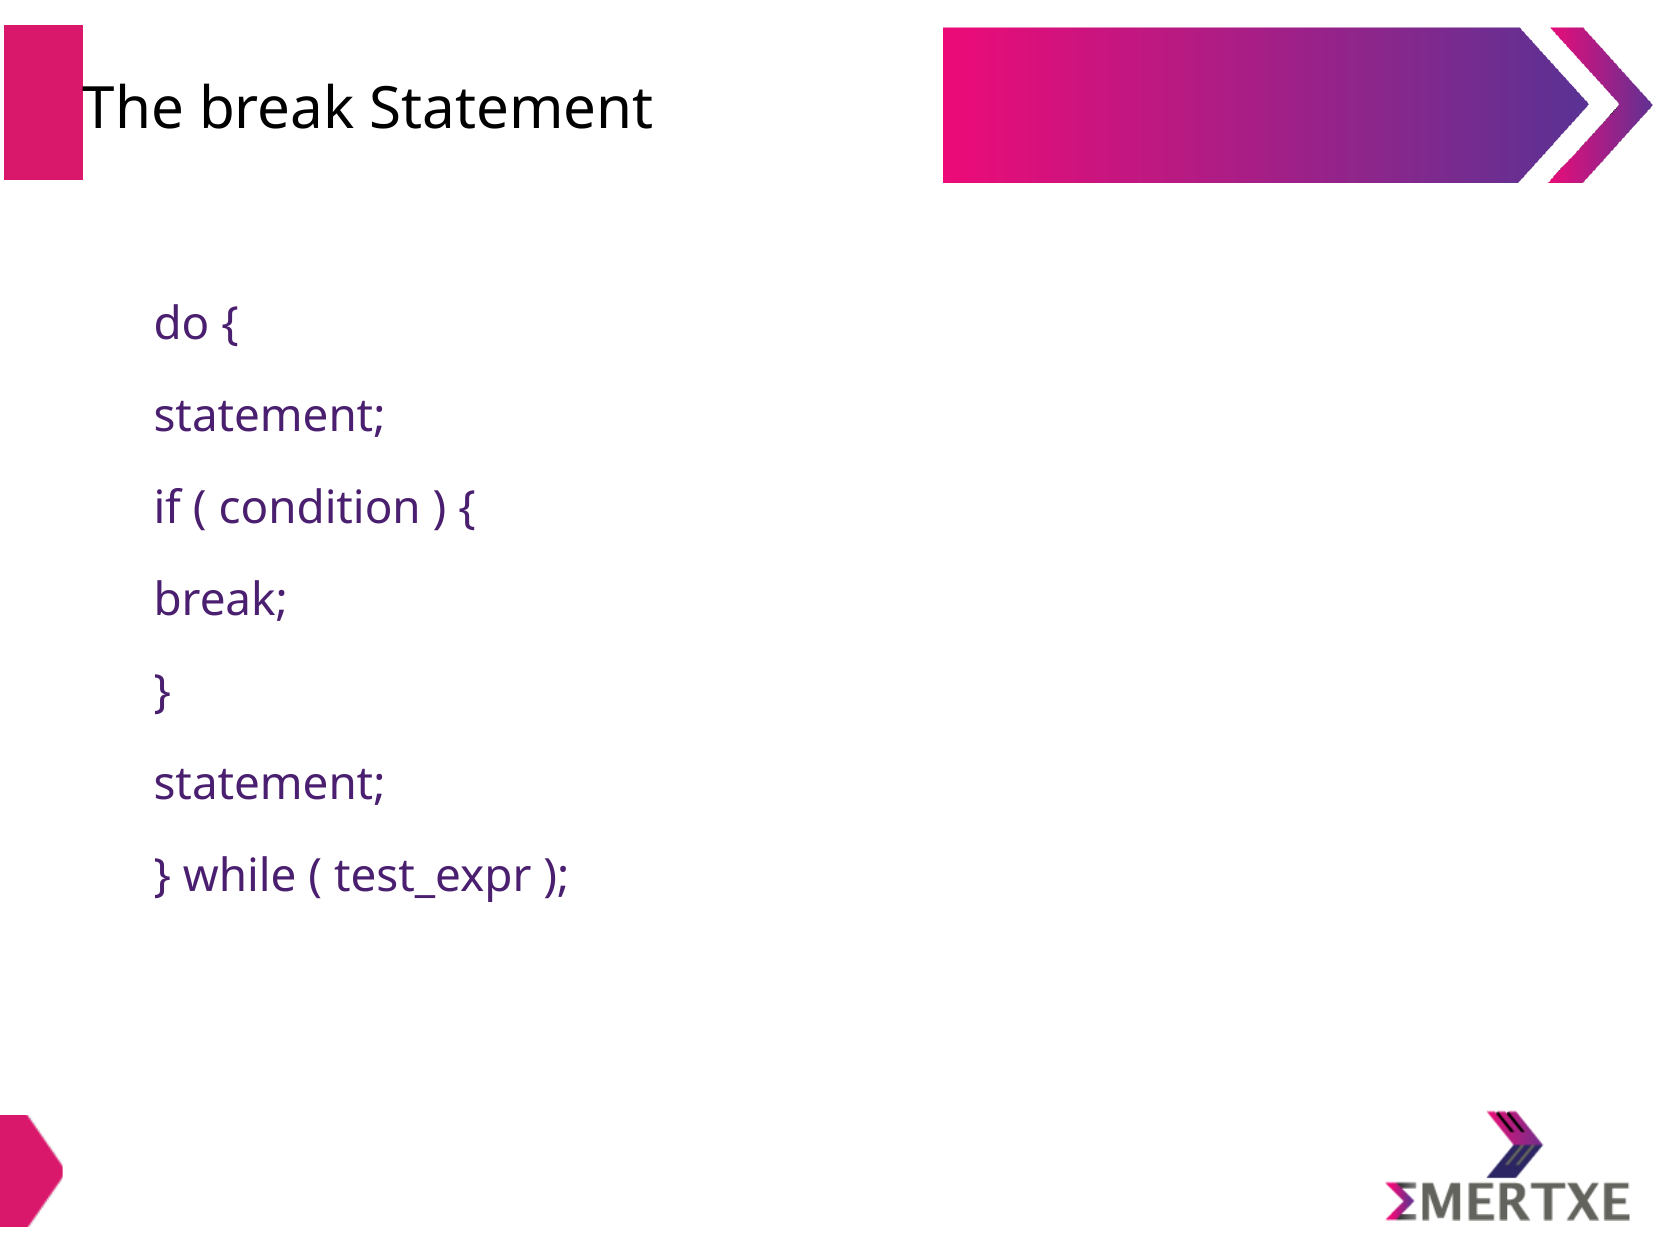

# The break Statement
do {
statement;
if ( condition ) {
break;
}
statement;
} while ( test_expr );